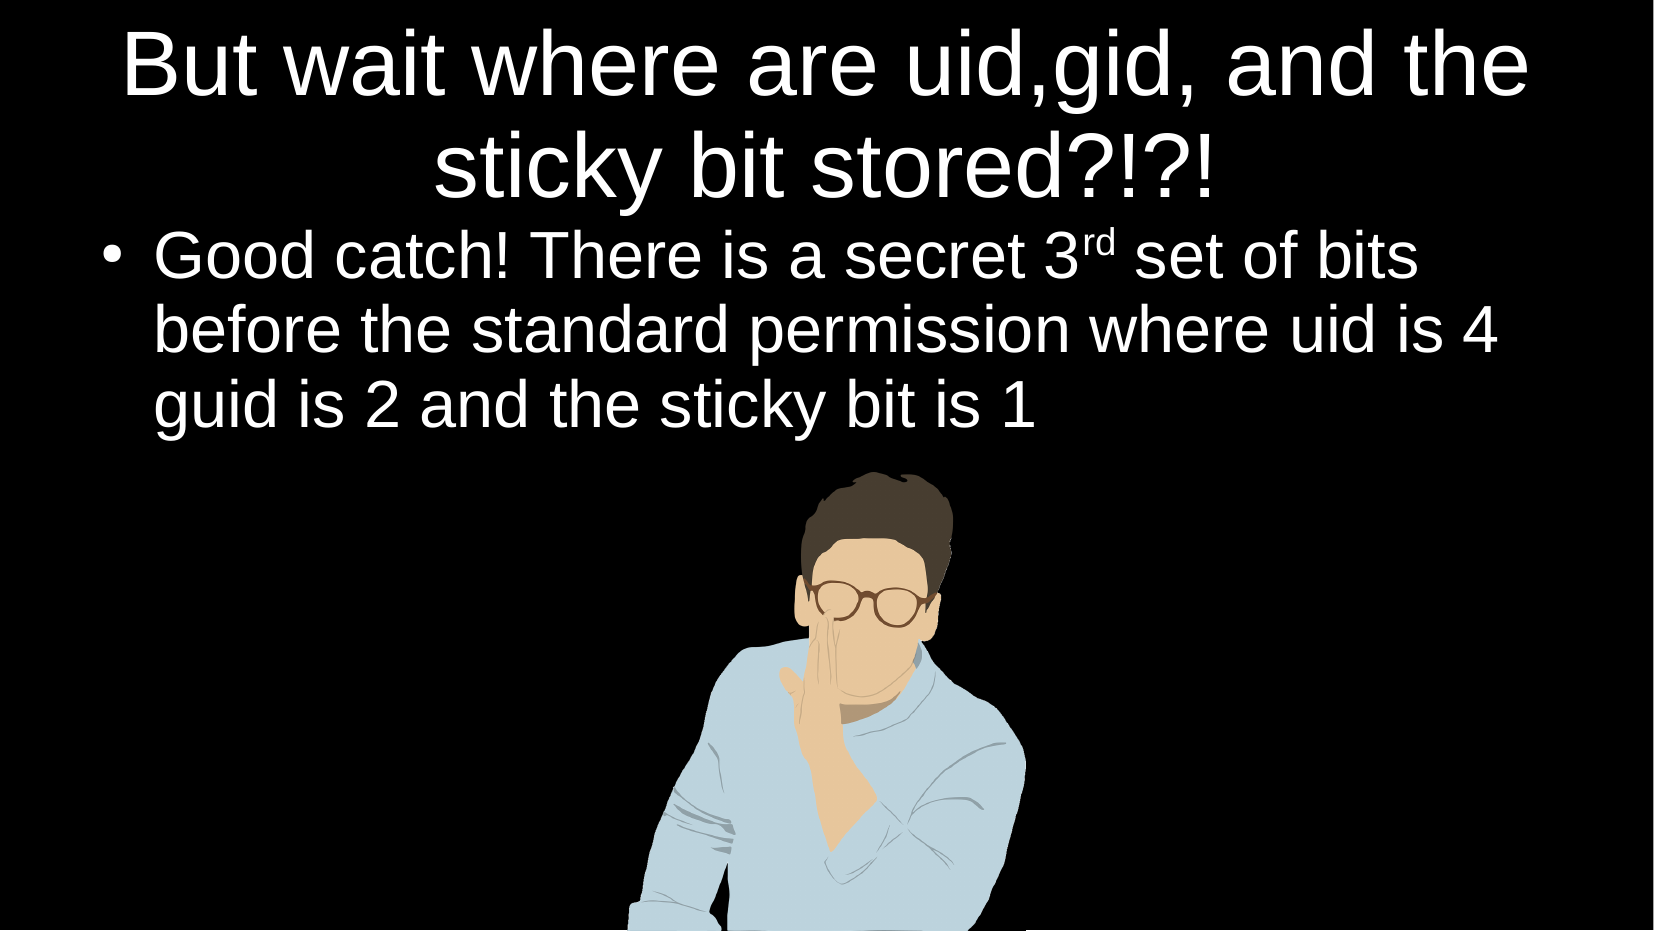

# But wait where are uid,gid, and the sticky bit stored?!?!
Good catch! There is a secret 3rd set of bits before the standard permission where uid is 4 guid is 2 and the sticky bit is 1